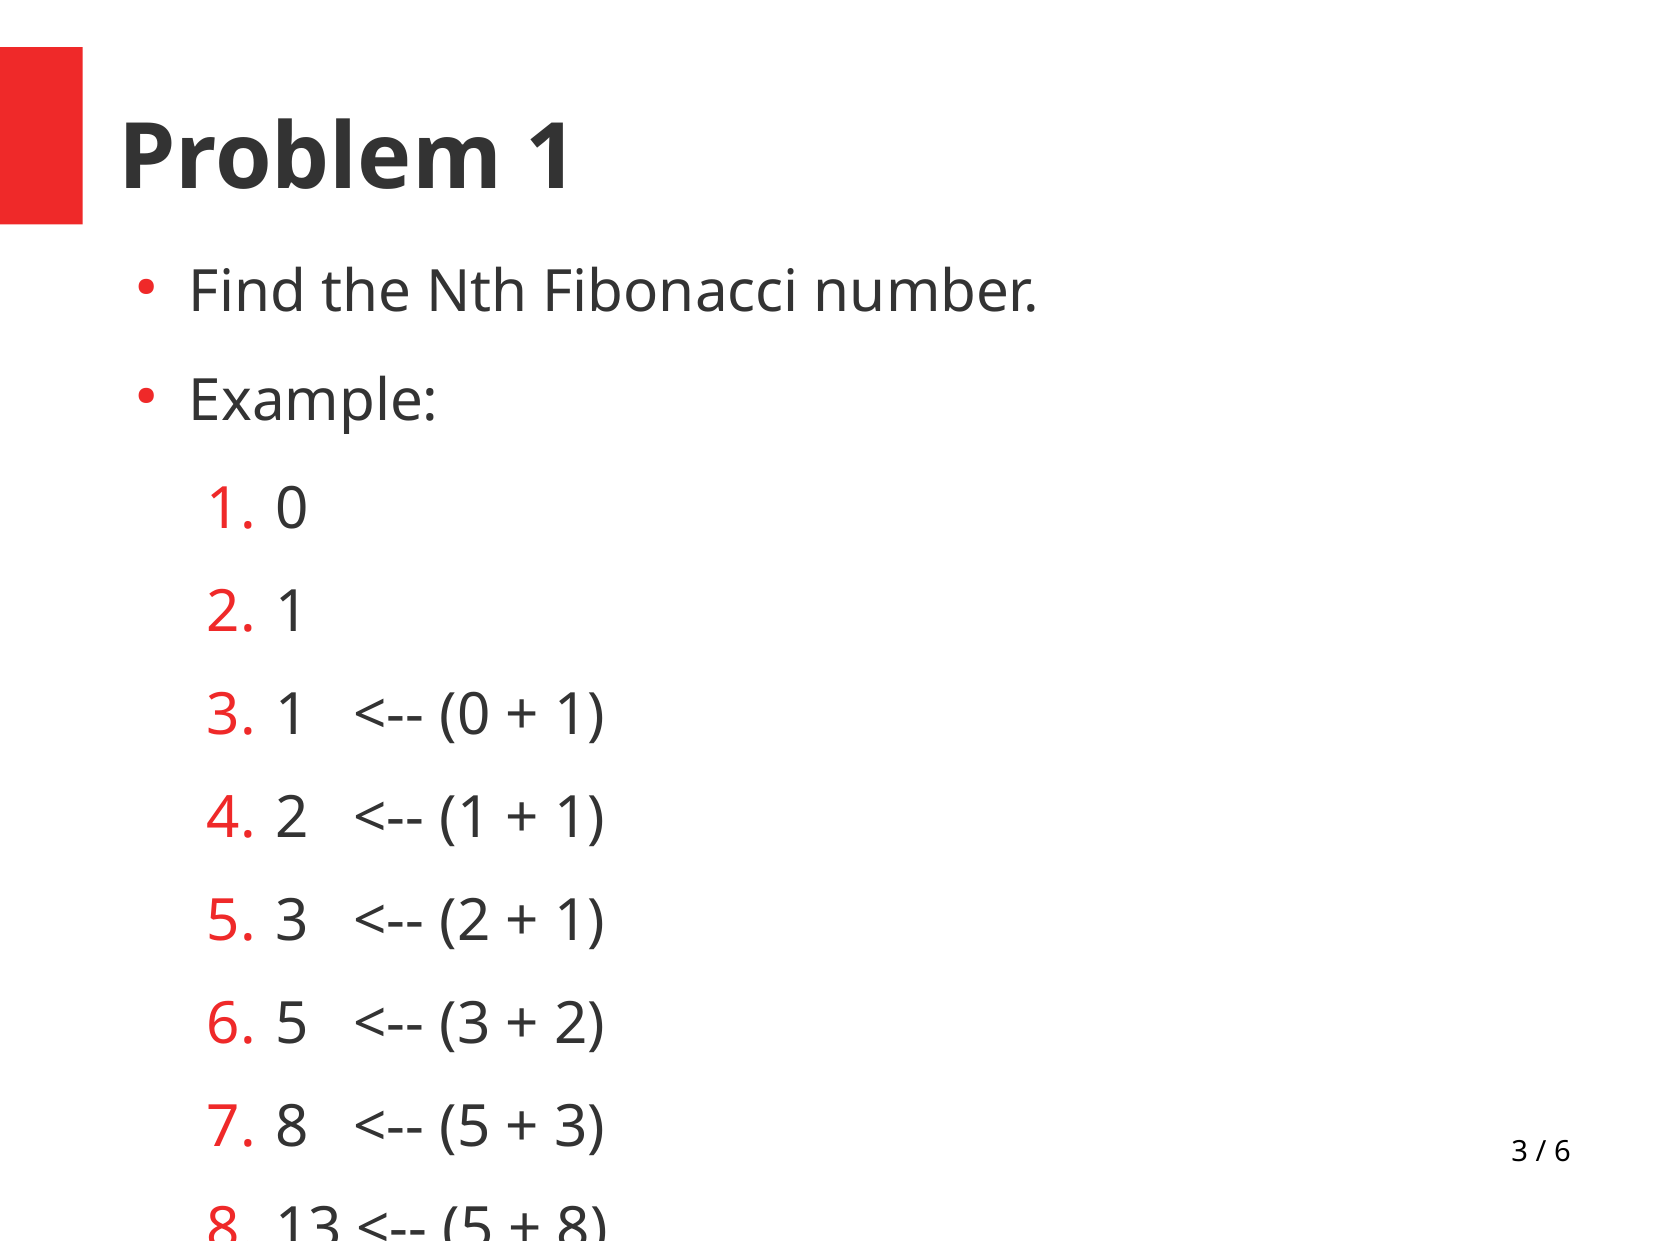

# Problem 1
Find the Nth Fibonacci number.
Example:
 0
 1
 1 <-- (0 + 1)
 2 <-- (1 + 1)
 3 <-- (2 + 1)
 5 <-- (3 + 2)
 8 <-- (5 + 3)
 13 <-- (5 + 8)
3